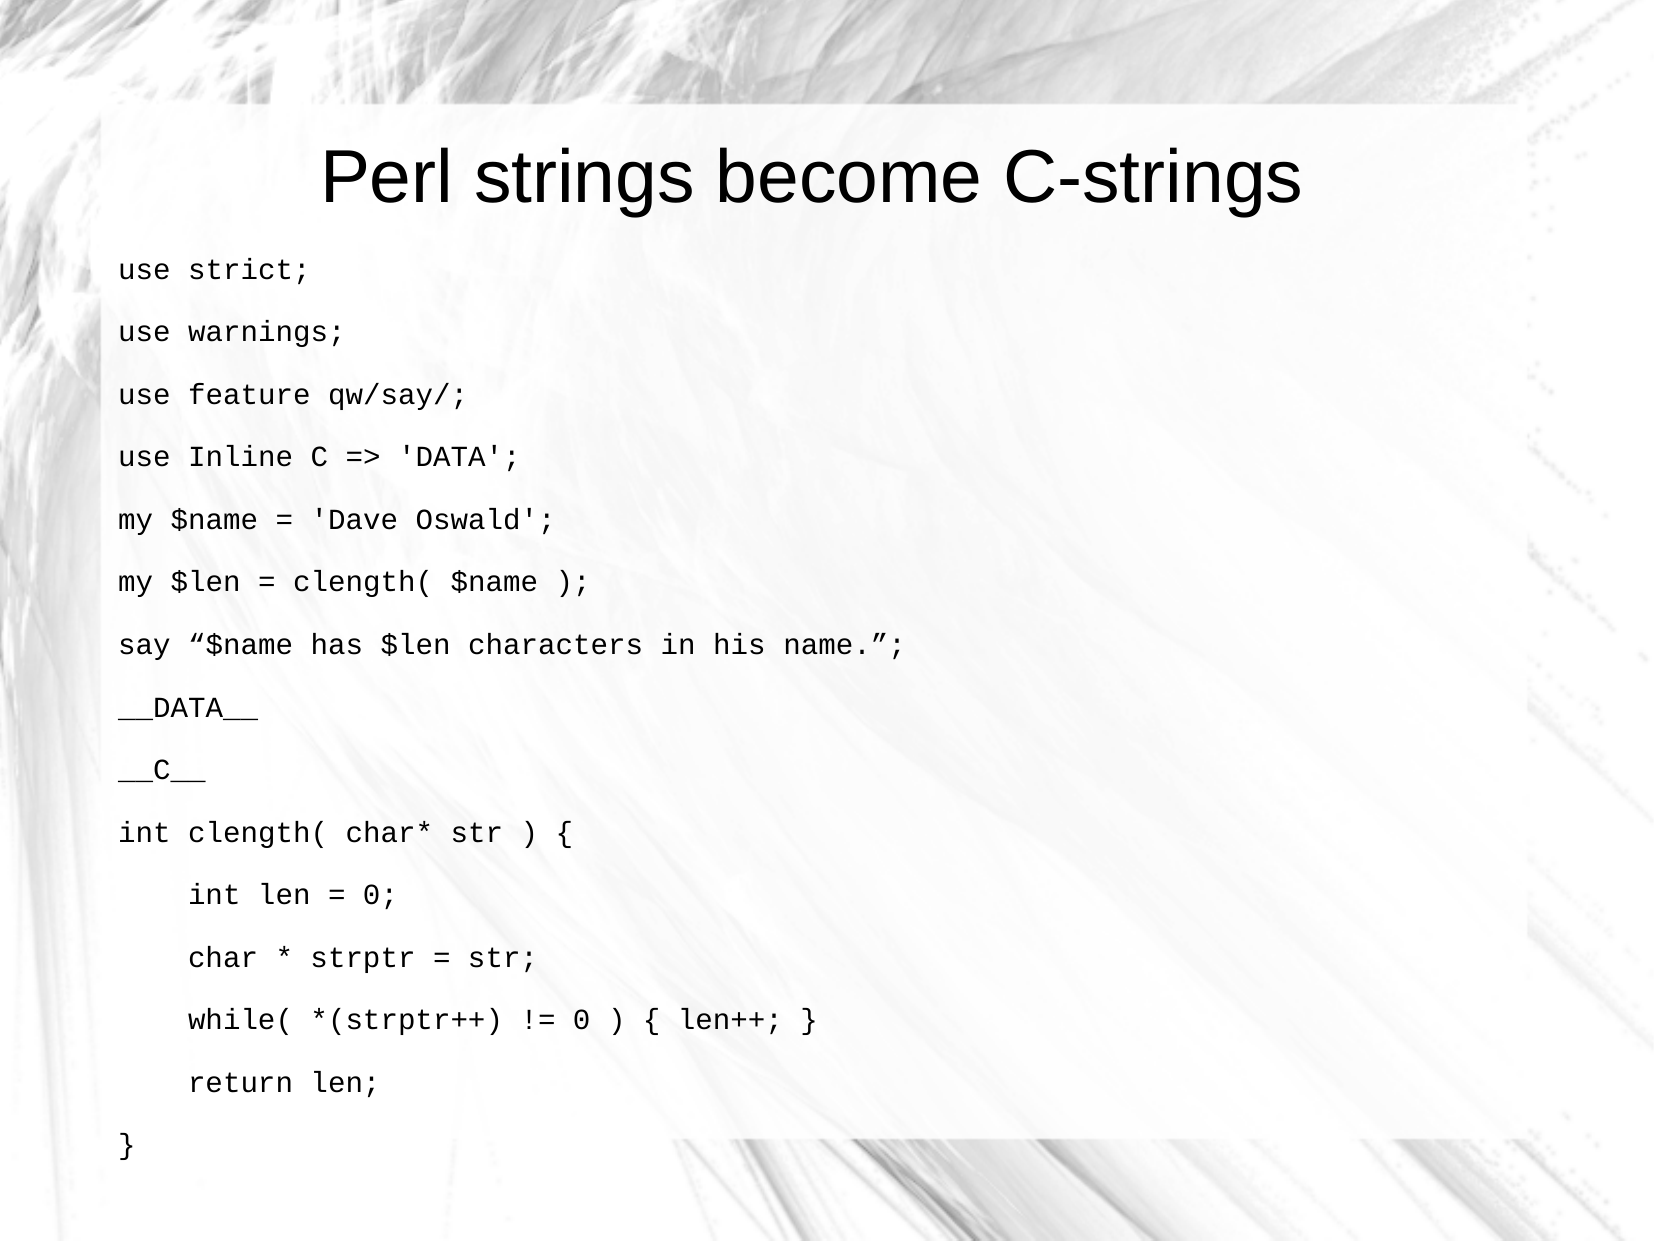

# Perl strings become C-strings
use strict;
use warnings;
use feature qw/say/;
use Inline C => 'DATA';
my $name = 'Dave Oswald';
my $len = clength( $name );
say “$name has $len characters in his name.”;
__DATA__
__C__
int clength( char* str ) {
 int len = 0;
 char * strptr = str;
 while( *(strptr++) != 0 ) { len++; }
 return len;
}